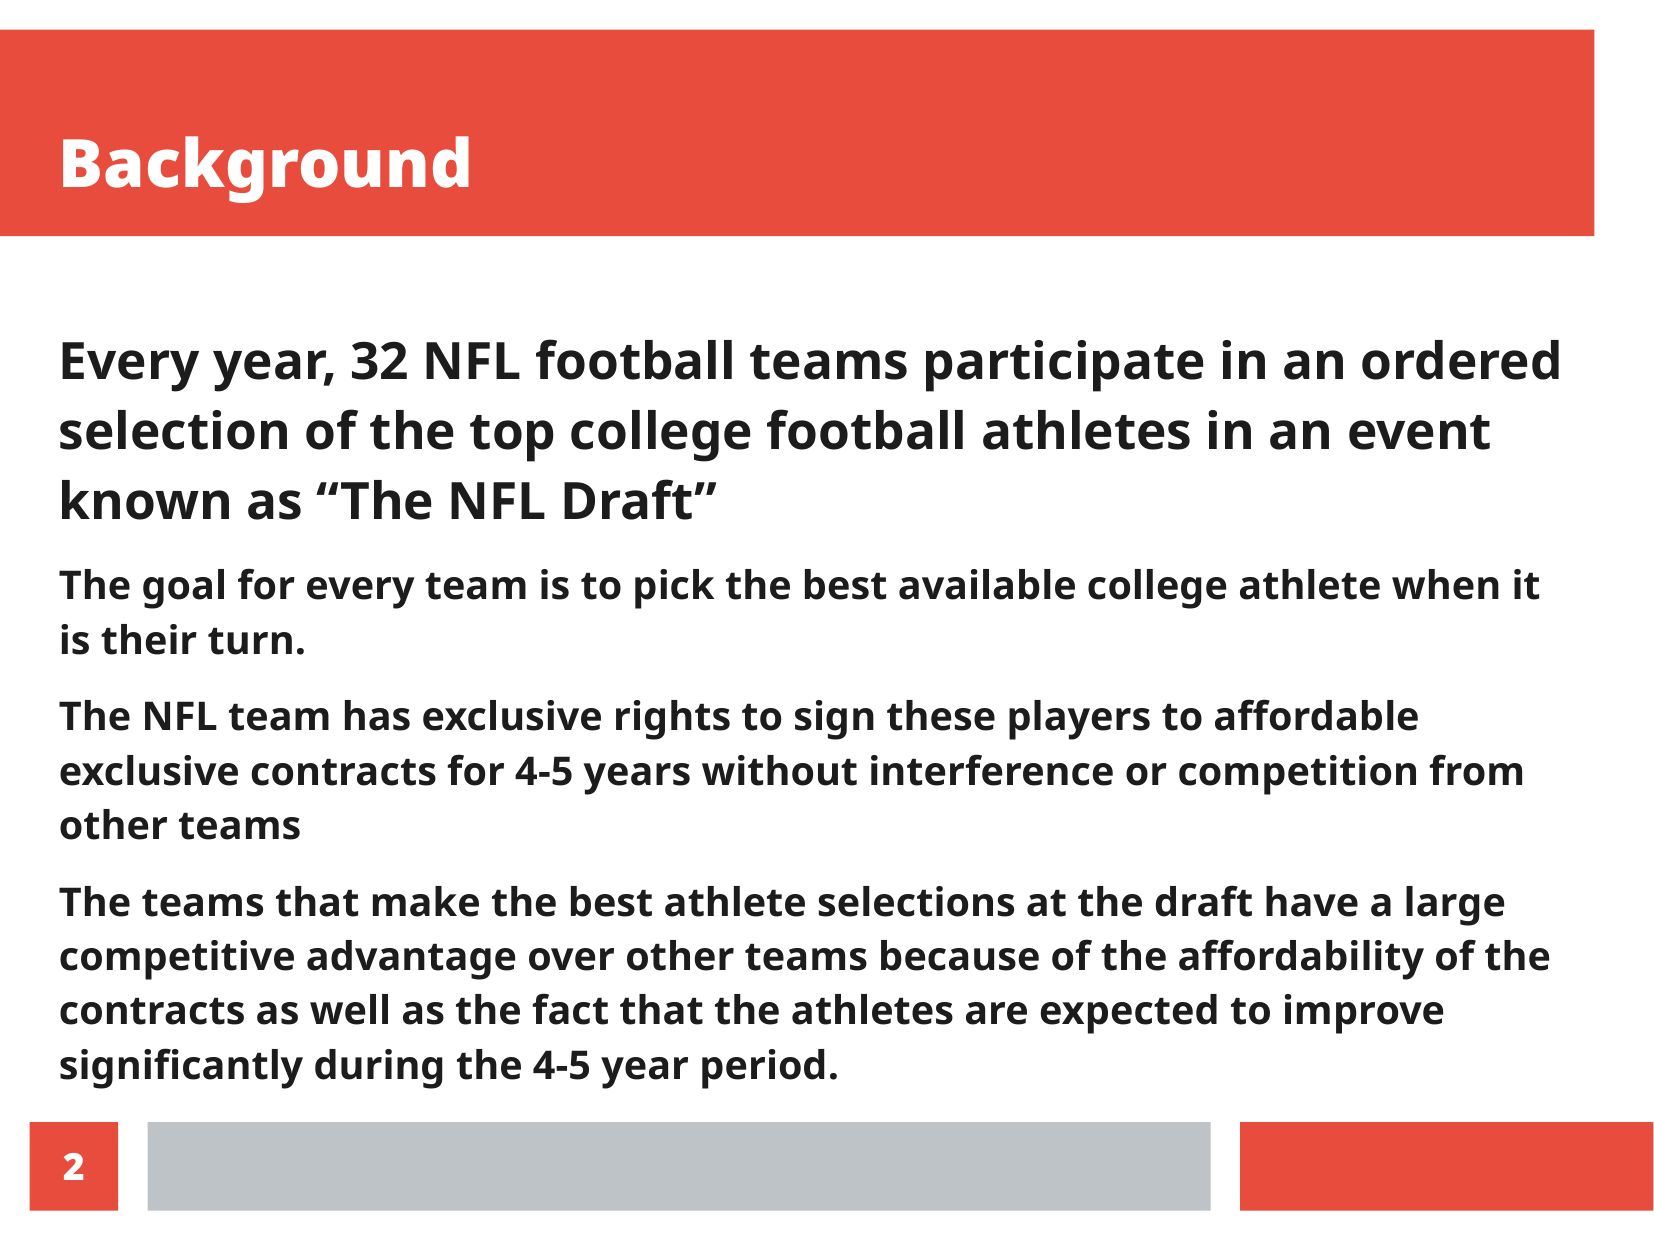

# Background
Every year, 32 NFL football teams participate in an ordered selection of the top college football athletes in an event known as “The NFL Draft”
The goal for every team is to pick the best available college athlete when it is their turn.
The NFL team has exclusive rights to sign these players to affordable exclusive contracts for 4-5 years without interference or competition from other teams
The teams that make the best athlete selections at the draft have a large competitive advantage over other teams because of the affordability of the contracts as well as the fact that the athletes are expected to improve significantly during the 4-5 year period.
2